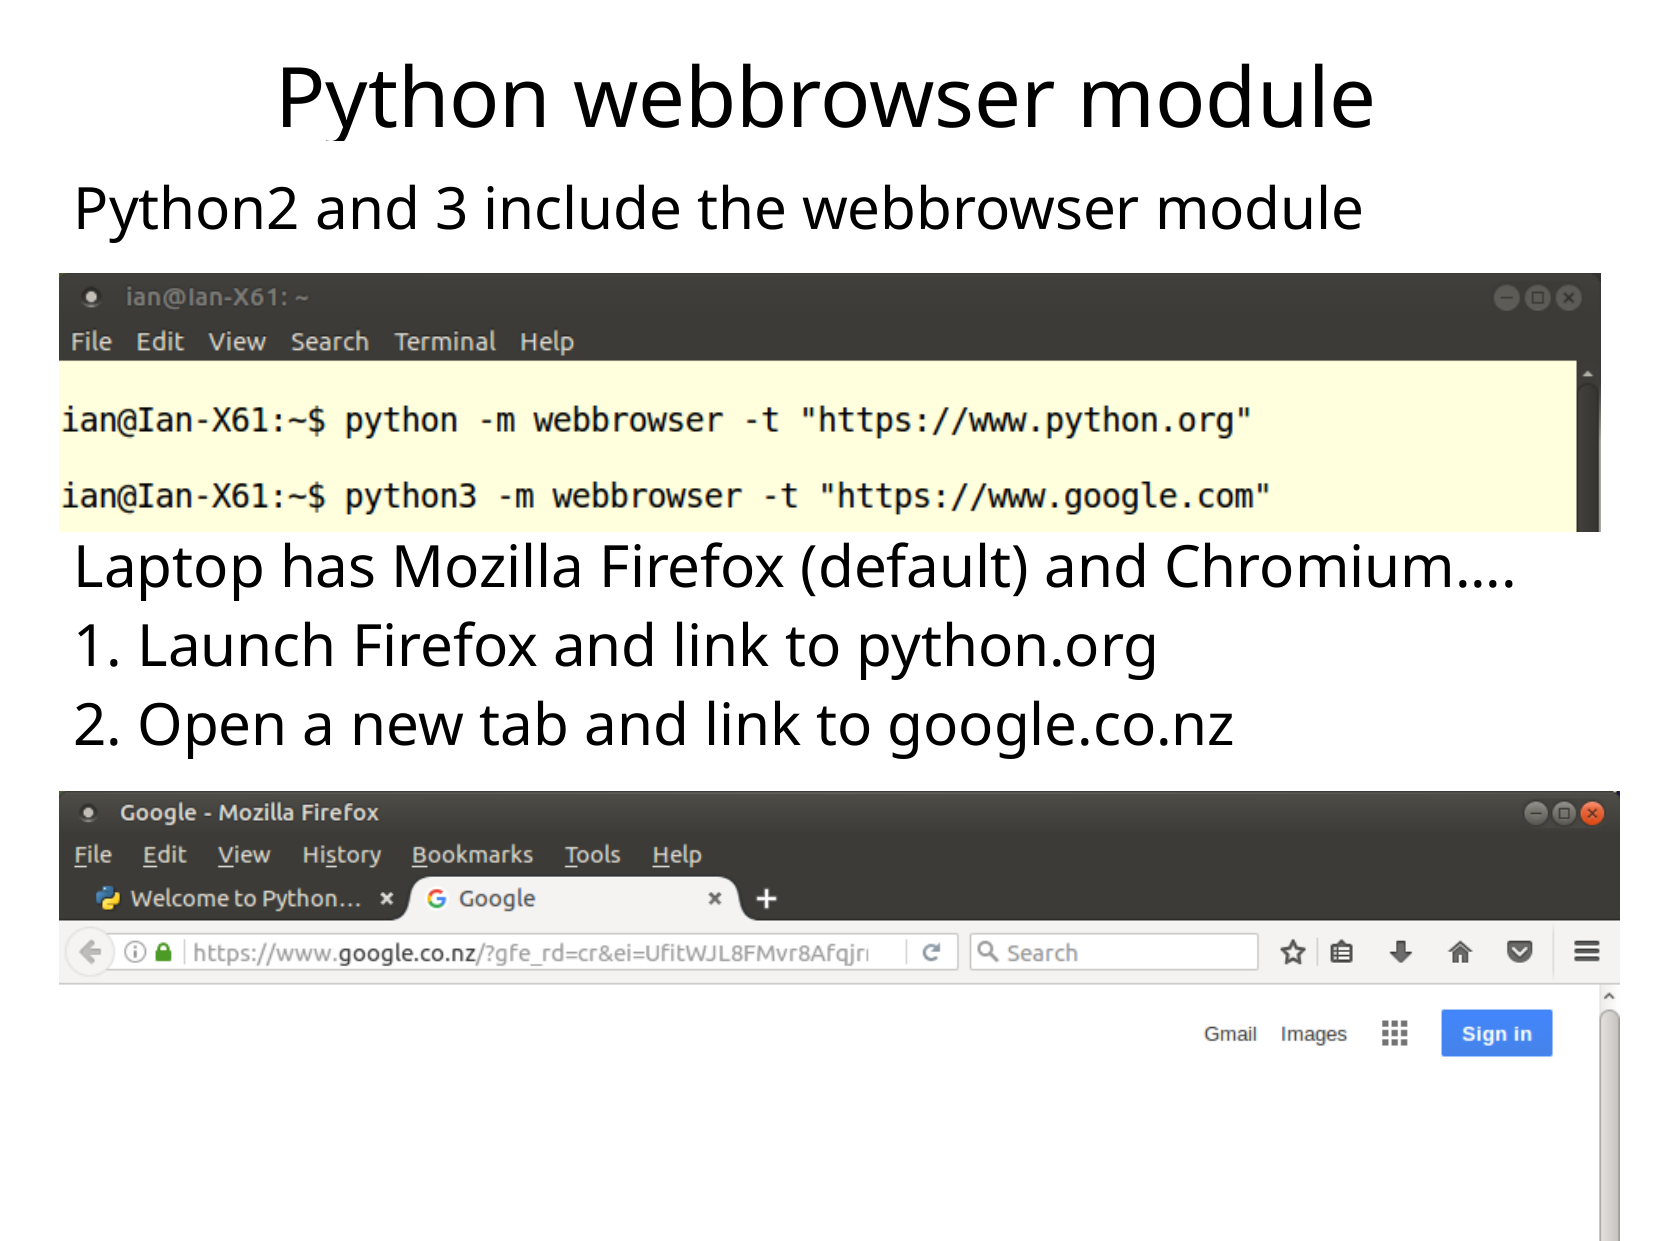

# Python webbrowser module
Python2 and 3 include the webbrowser module
Laptop has Mozilla Firefox (default) and Chromium....
1. Launch Firefox and link to python.org
2. Open a new tab and link to google.co.nz